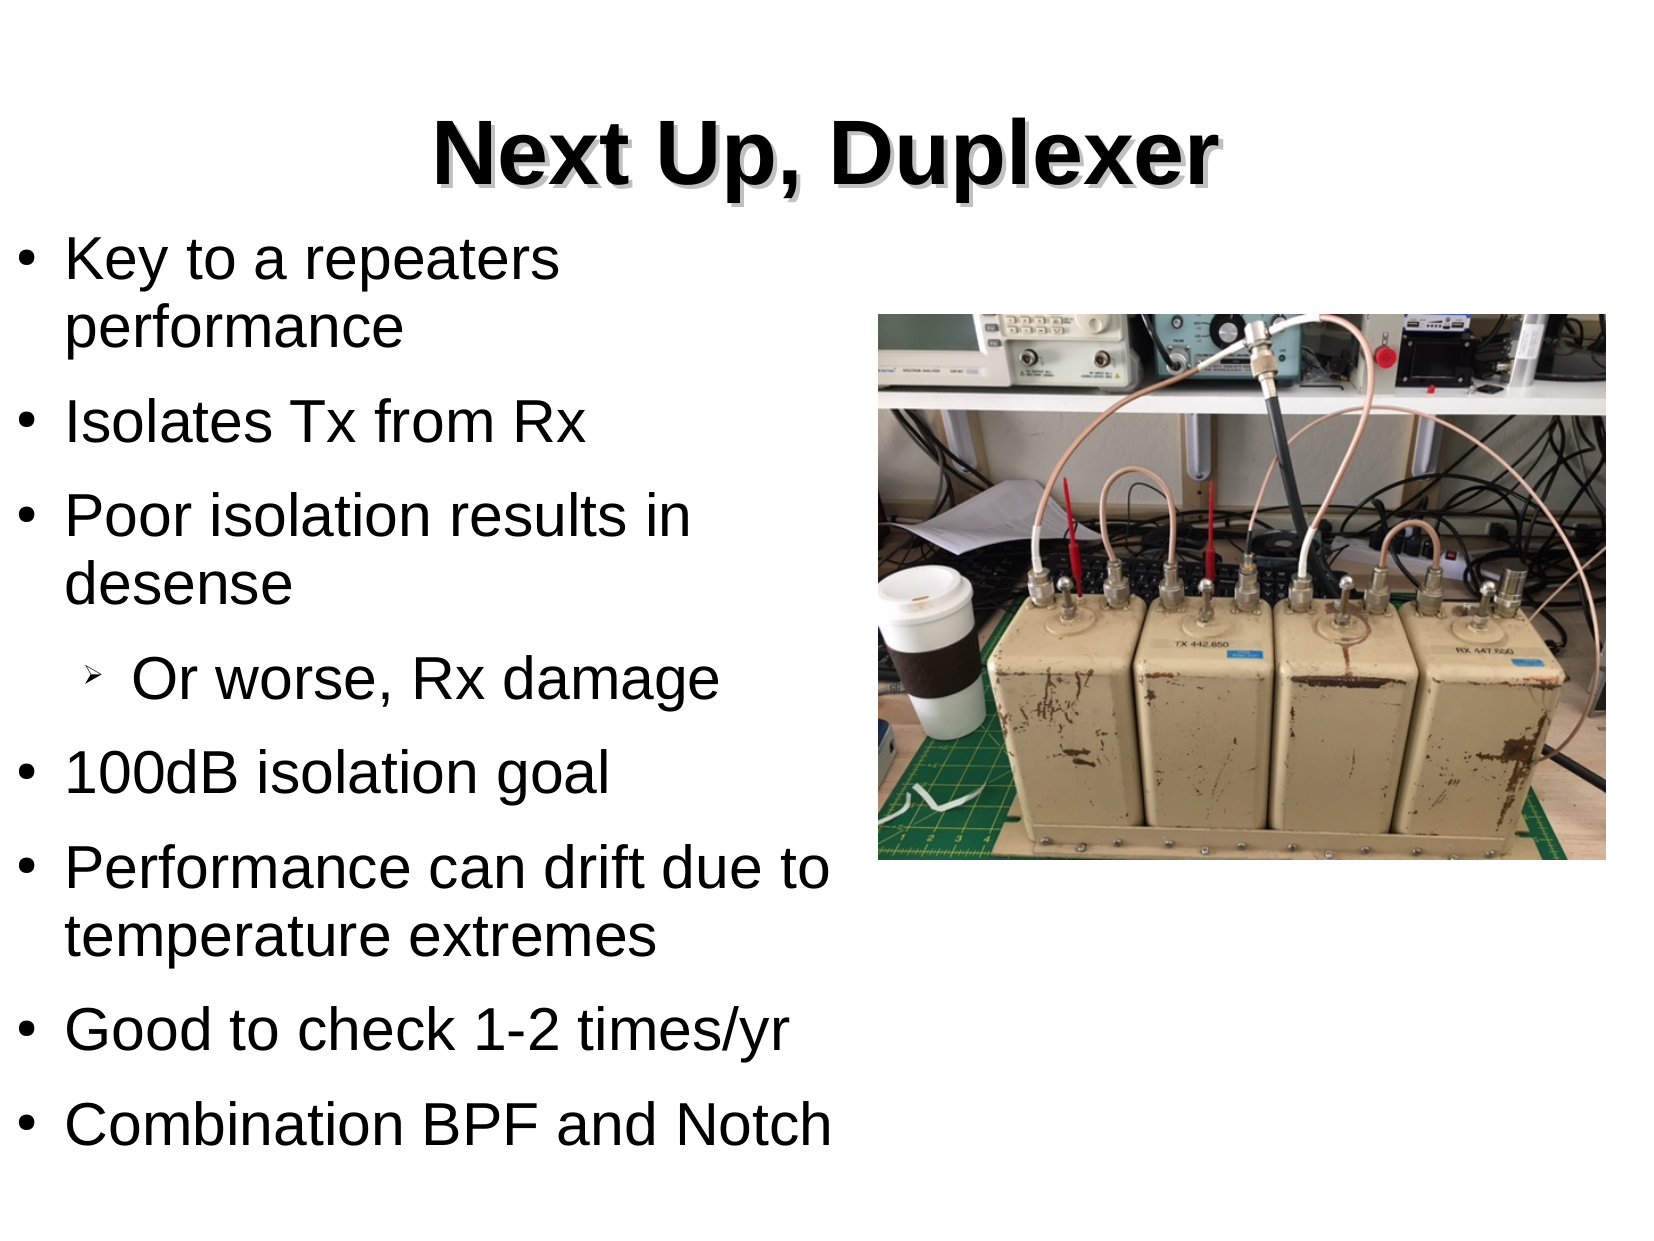

# Next Up, Duplexer
Key to a repeaters performance
Isolates Tx from Rx
Poor isolation results in desense
Or worse, Rx damage
100dB isolation goal
Performance can drift due to temperature extremes
Good to check 1-2 times/yr
Combination BPF and Notch